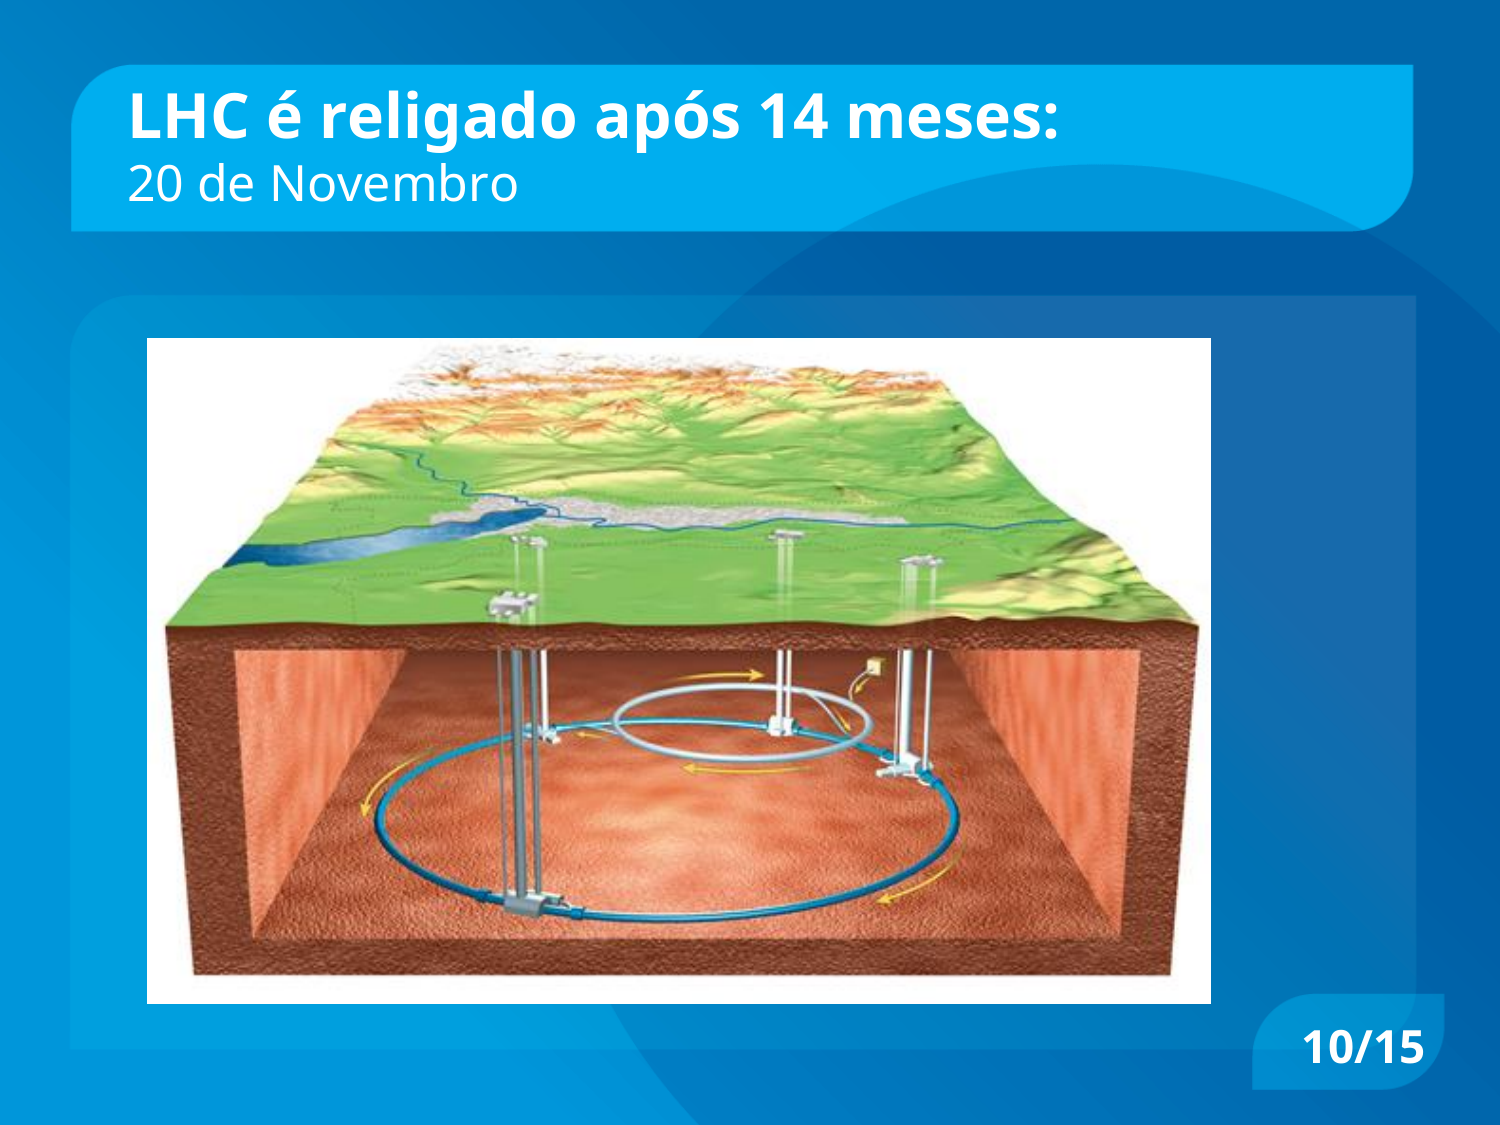

# LHC é religado após 14 meses: 20 de Novembro
10/15